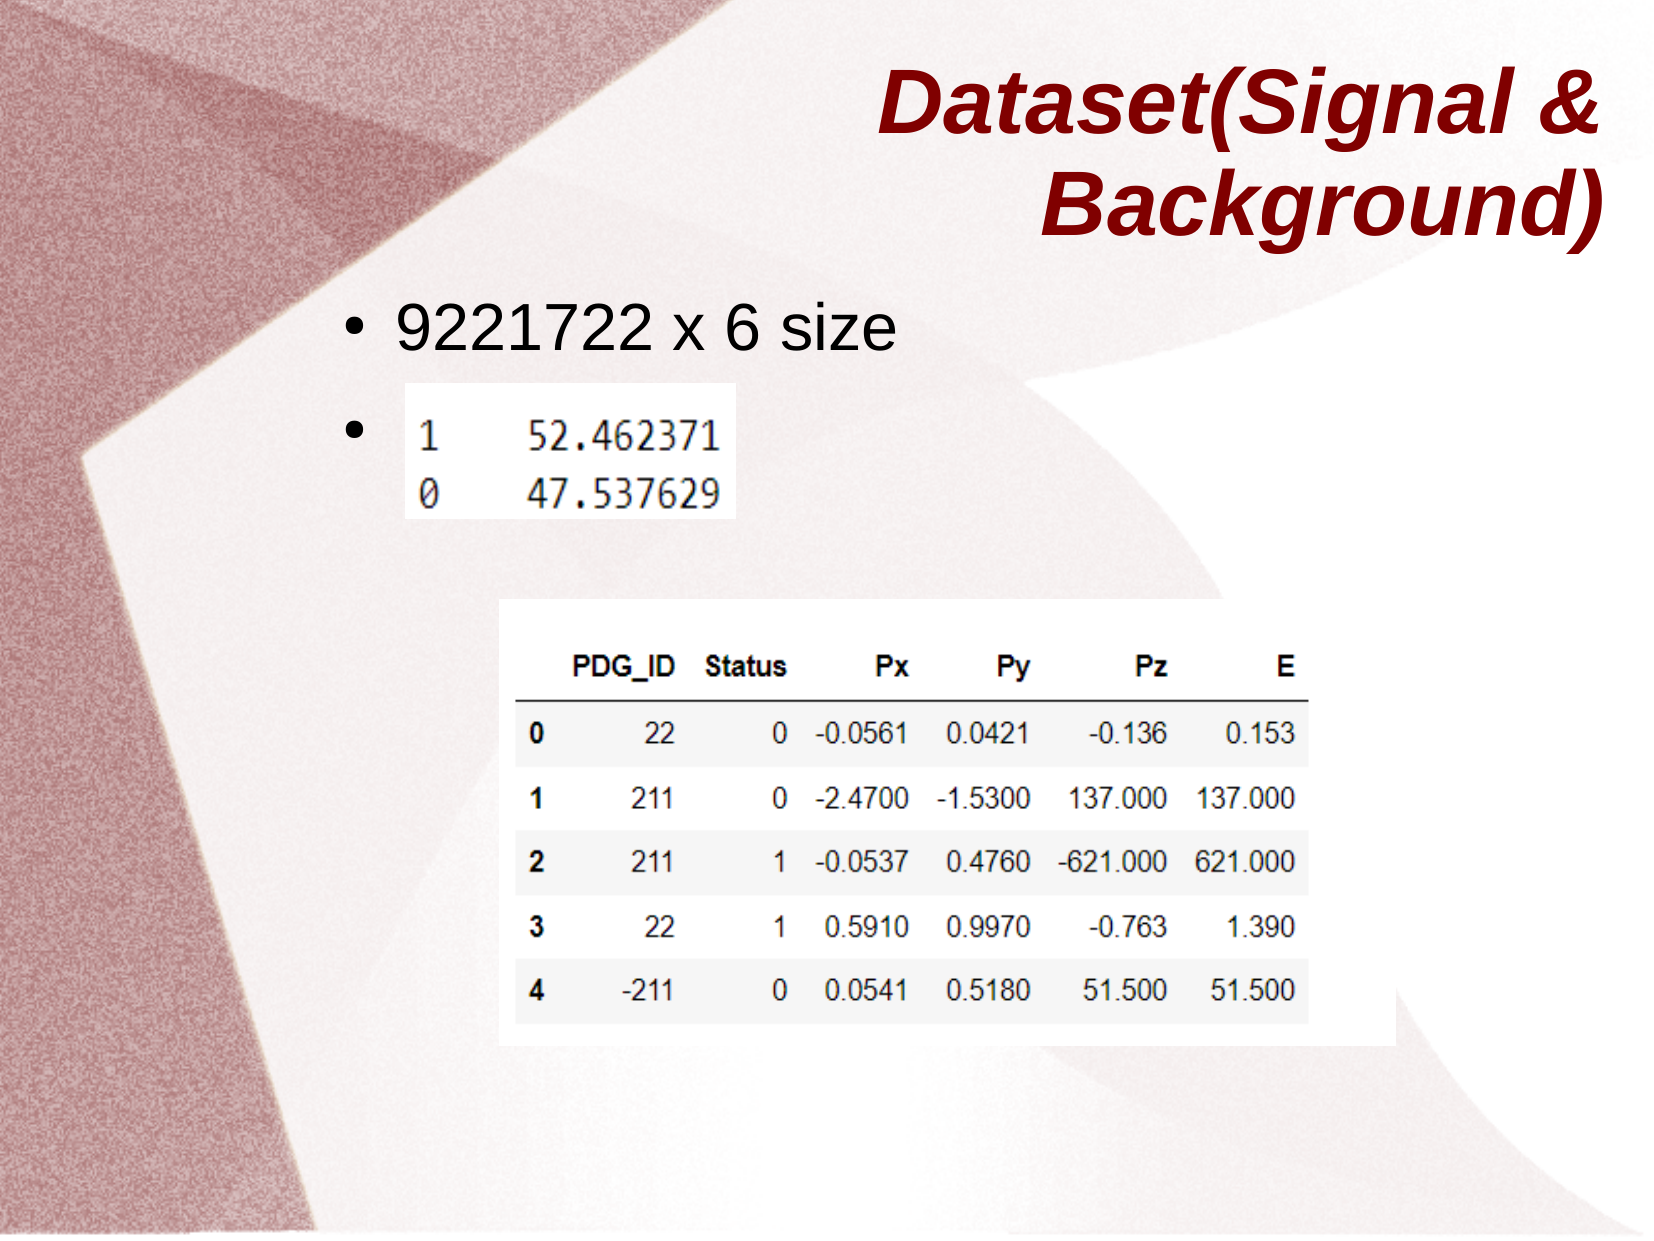

# Dataset(Signal & Background)
9221722 x 6 size